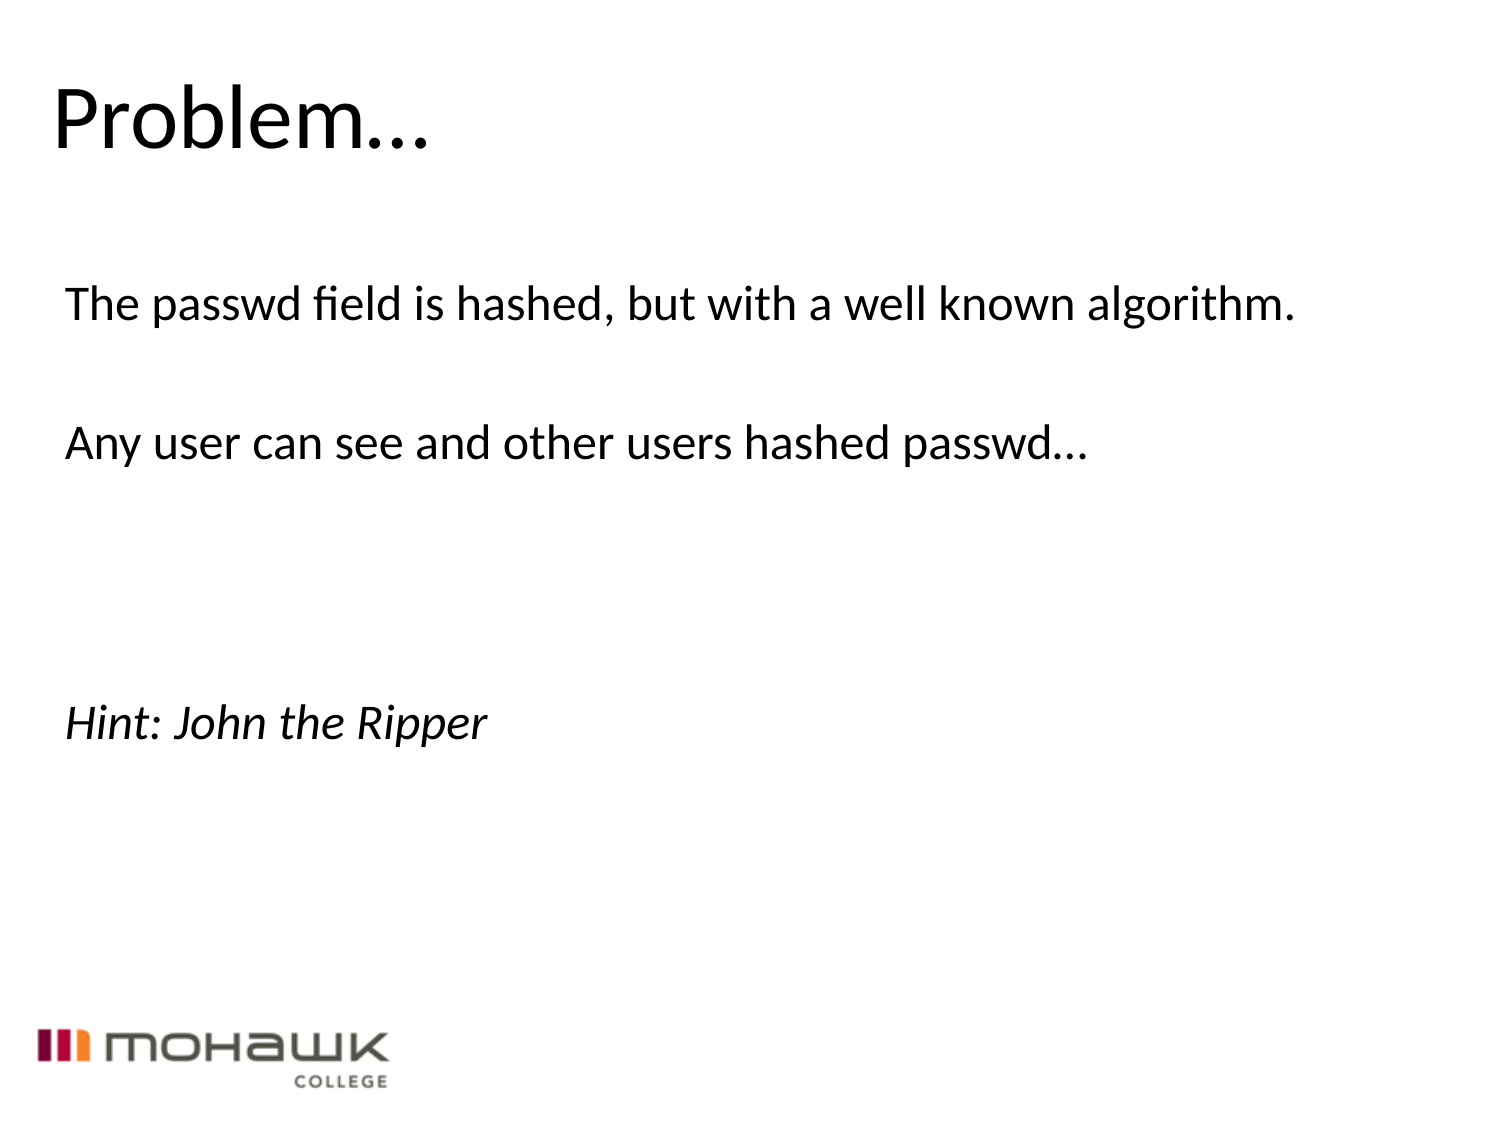

# Problem…
The passwd field is hashed, but with a well known algorithm.
Any user can see and other users hashed passwd…
Hint: John the Ripper